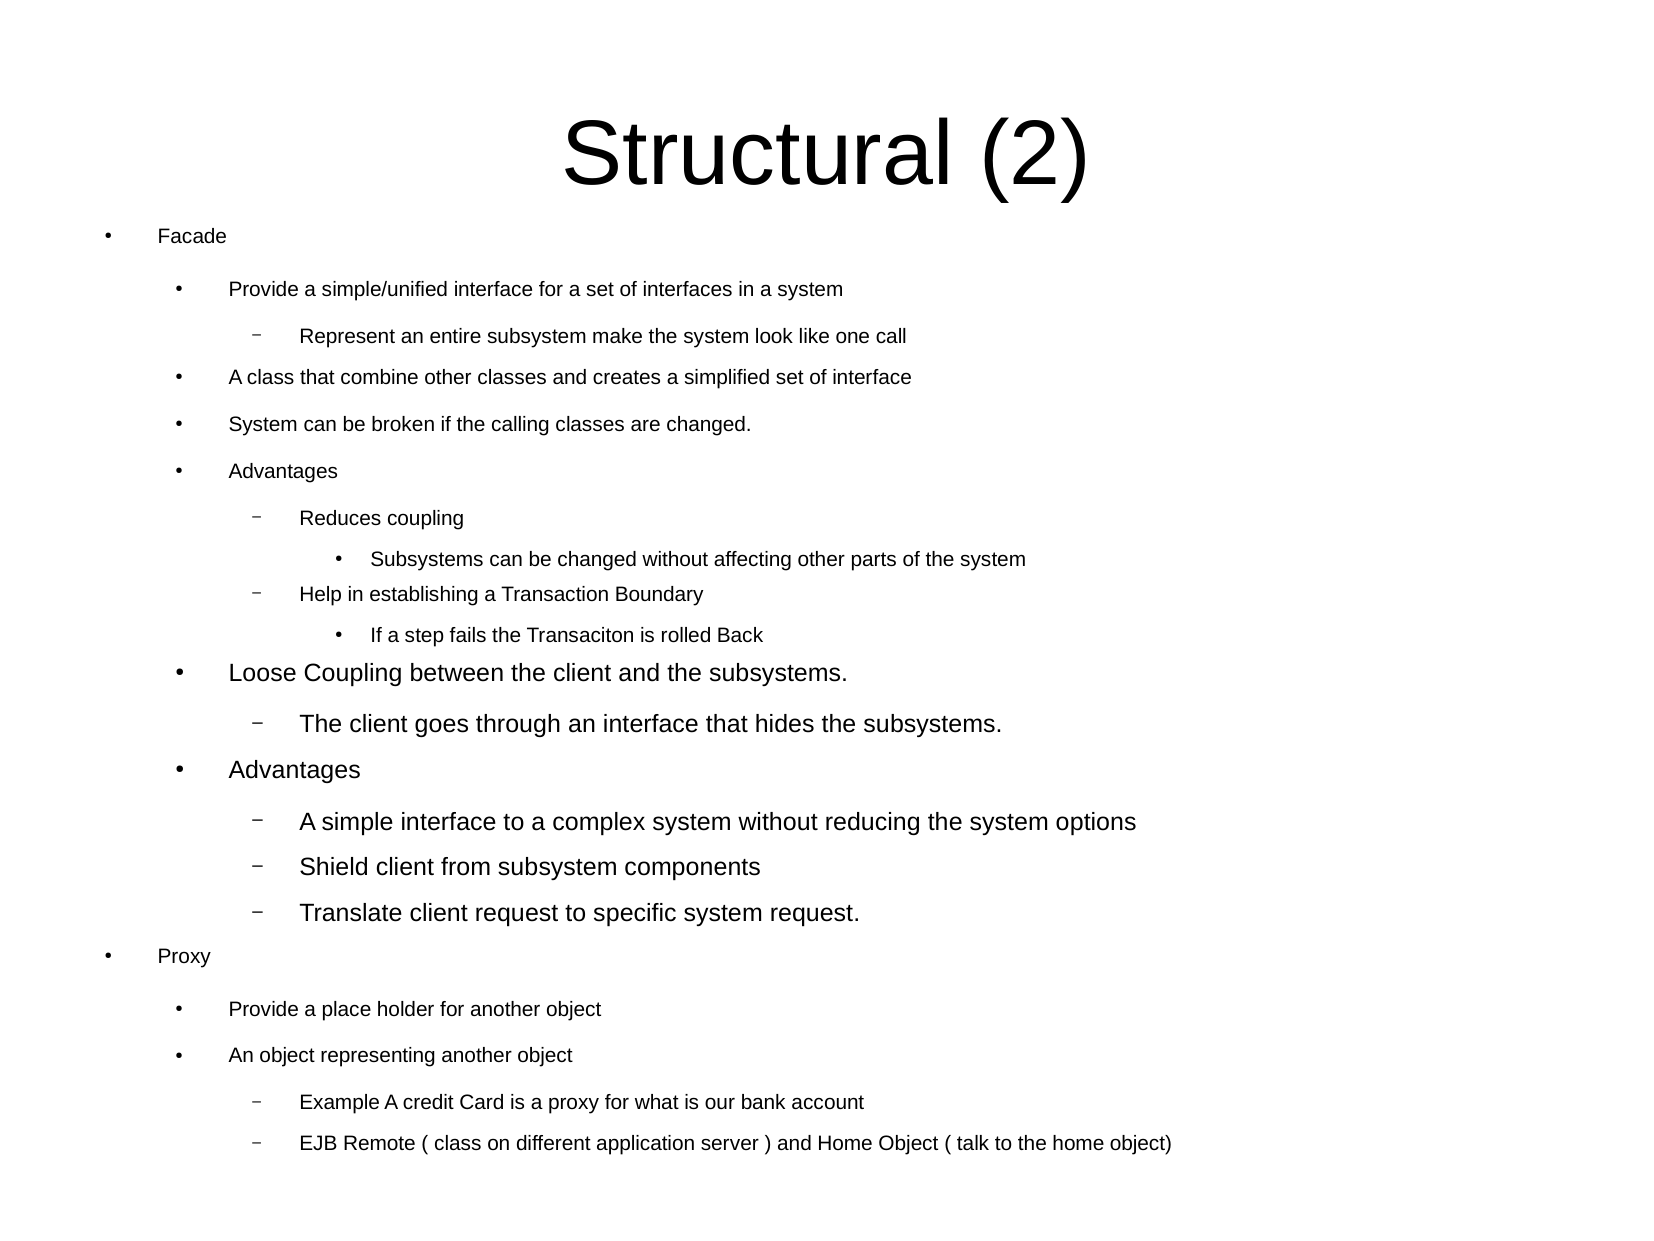

# Structural (2)
Facade
Provide a simple/unified interface for a set of interfaces in a system
Represent an entire subsystem make the system look like one call
A class that combine other classes and creates a simplified set of interface
System can be broken if the calling classes are changed.
Advantages
Reduces coupling
Subsystems can be changed without affecting other parts of the system
Help in establishing a Transaction Boundary
If a step fails the Transaciton is rolled Back
Loose Coupling between the client and the subsystems.
The client goes through an interface that hides the subsystems.
Advantages
A simple interface to a complex system without reducing the system options
Shield client from subsystem components
Translate client request to specific system request.
Proxy
Provide a place holder for another object
An object representing another object
Example A credit Card is a proxy for what is our bank account
EJB Remote ( class on different application server ) and Home Object ( talk to the home object)